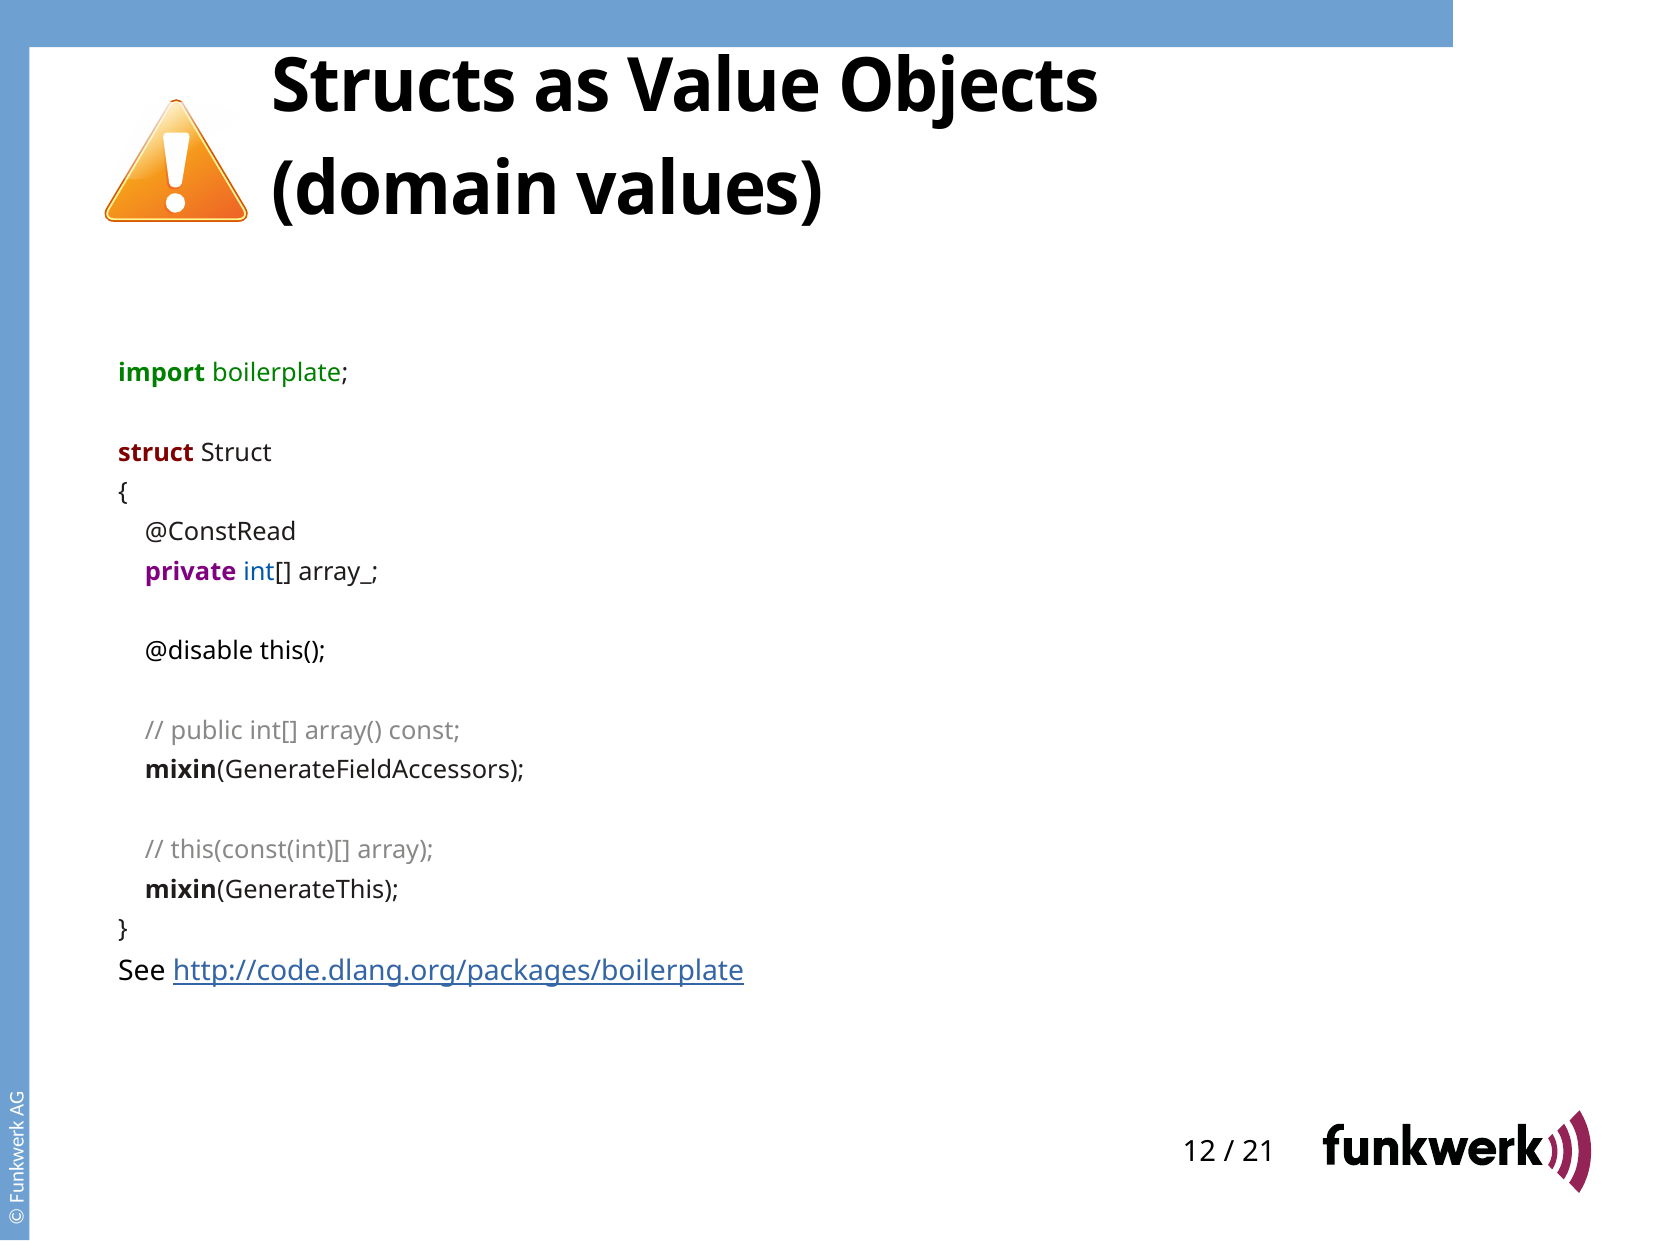

# Structs as Value Objects (domain values)
import boilerplate;
struct Struct
{
 @ConstRead
 private int[] array_;
 @disable this();
 // public int[] array() const;
 mixin(GenerateFieldAccessors);
 // this(const(int)[] array);
 mixin(GenerateThis);
}
See http://code.dlang.org/packages/boilerplate
12